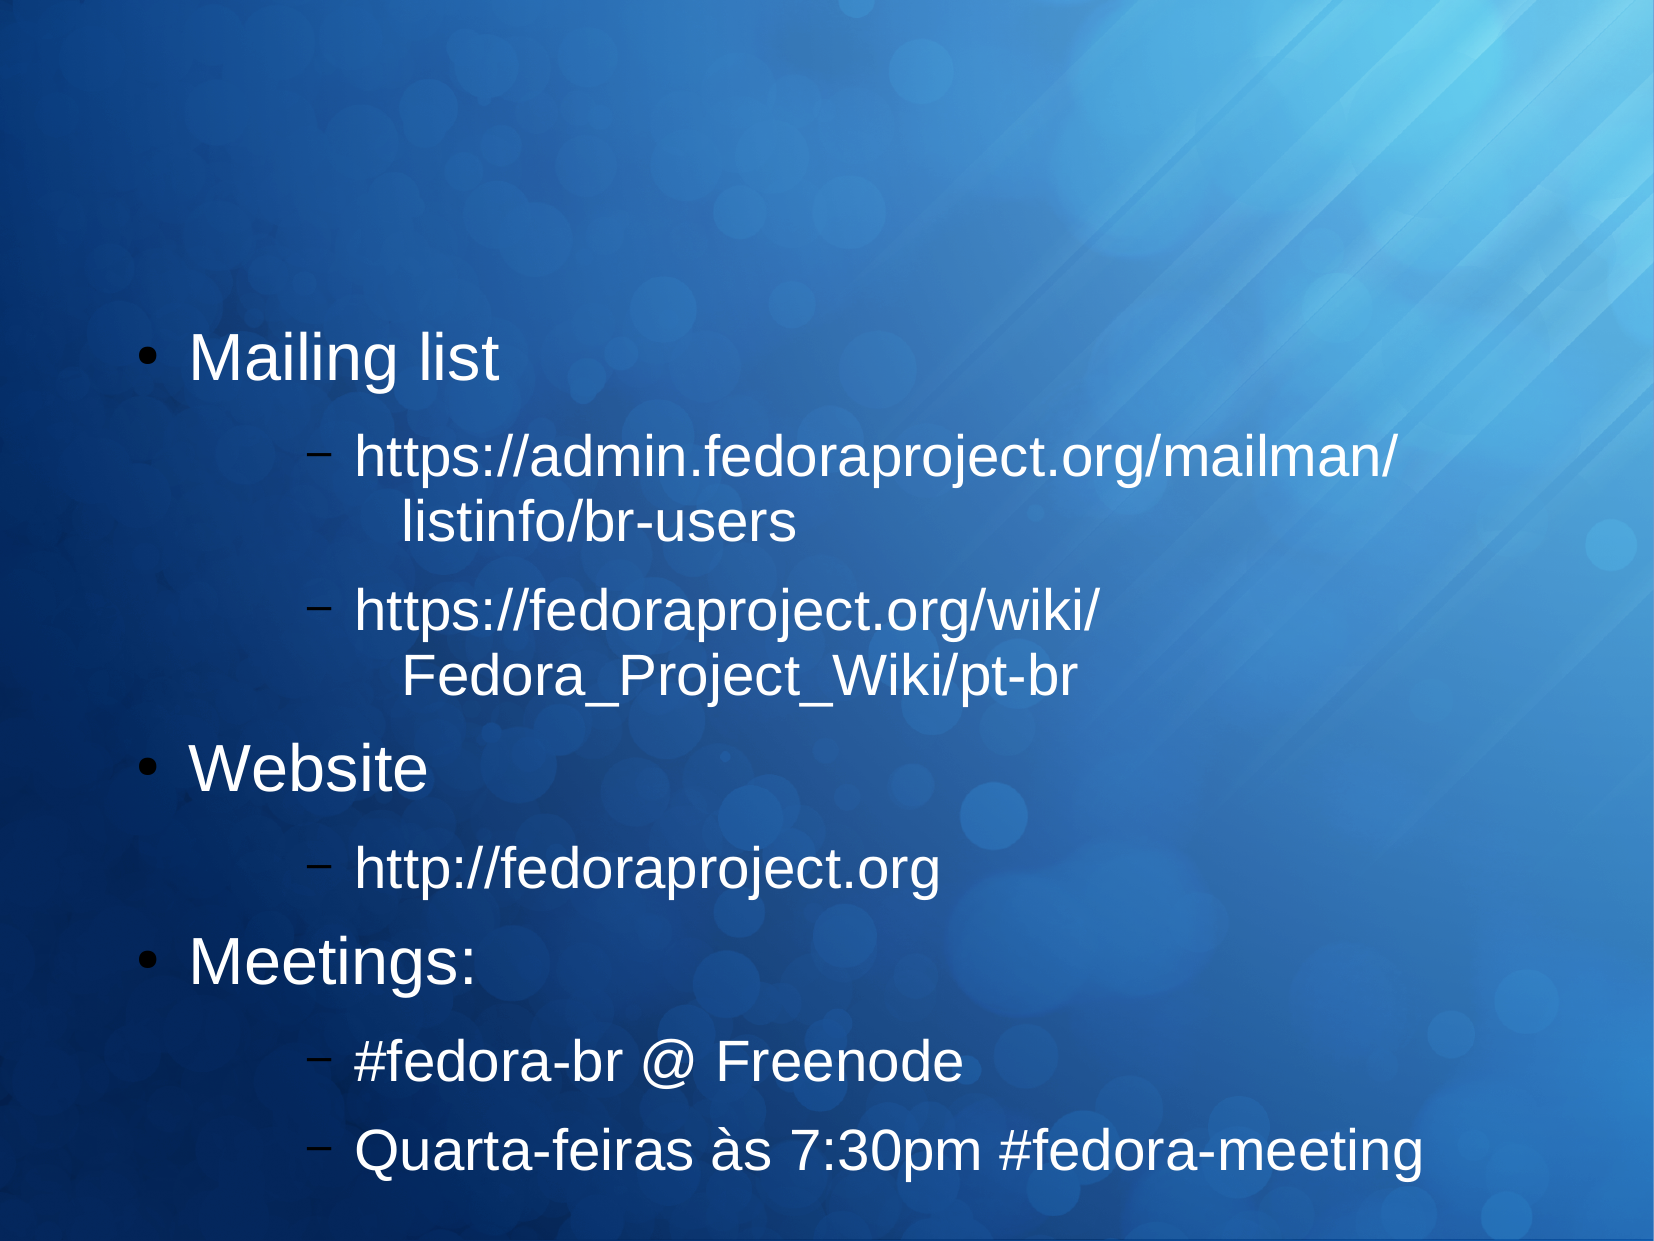

#
Mailing list
https://admin.fedoraproject.org/mailman/listinfo/br-users
https://fedoraproject.org/wiki/Fedora_Project_Wiki/pt-br
Website
http://fedoraproject.org
Meetings:
#fedora-br @ Freenode
Quarta-feiras às 7:30pm #fedora-meeting